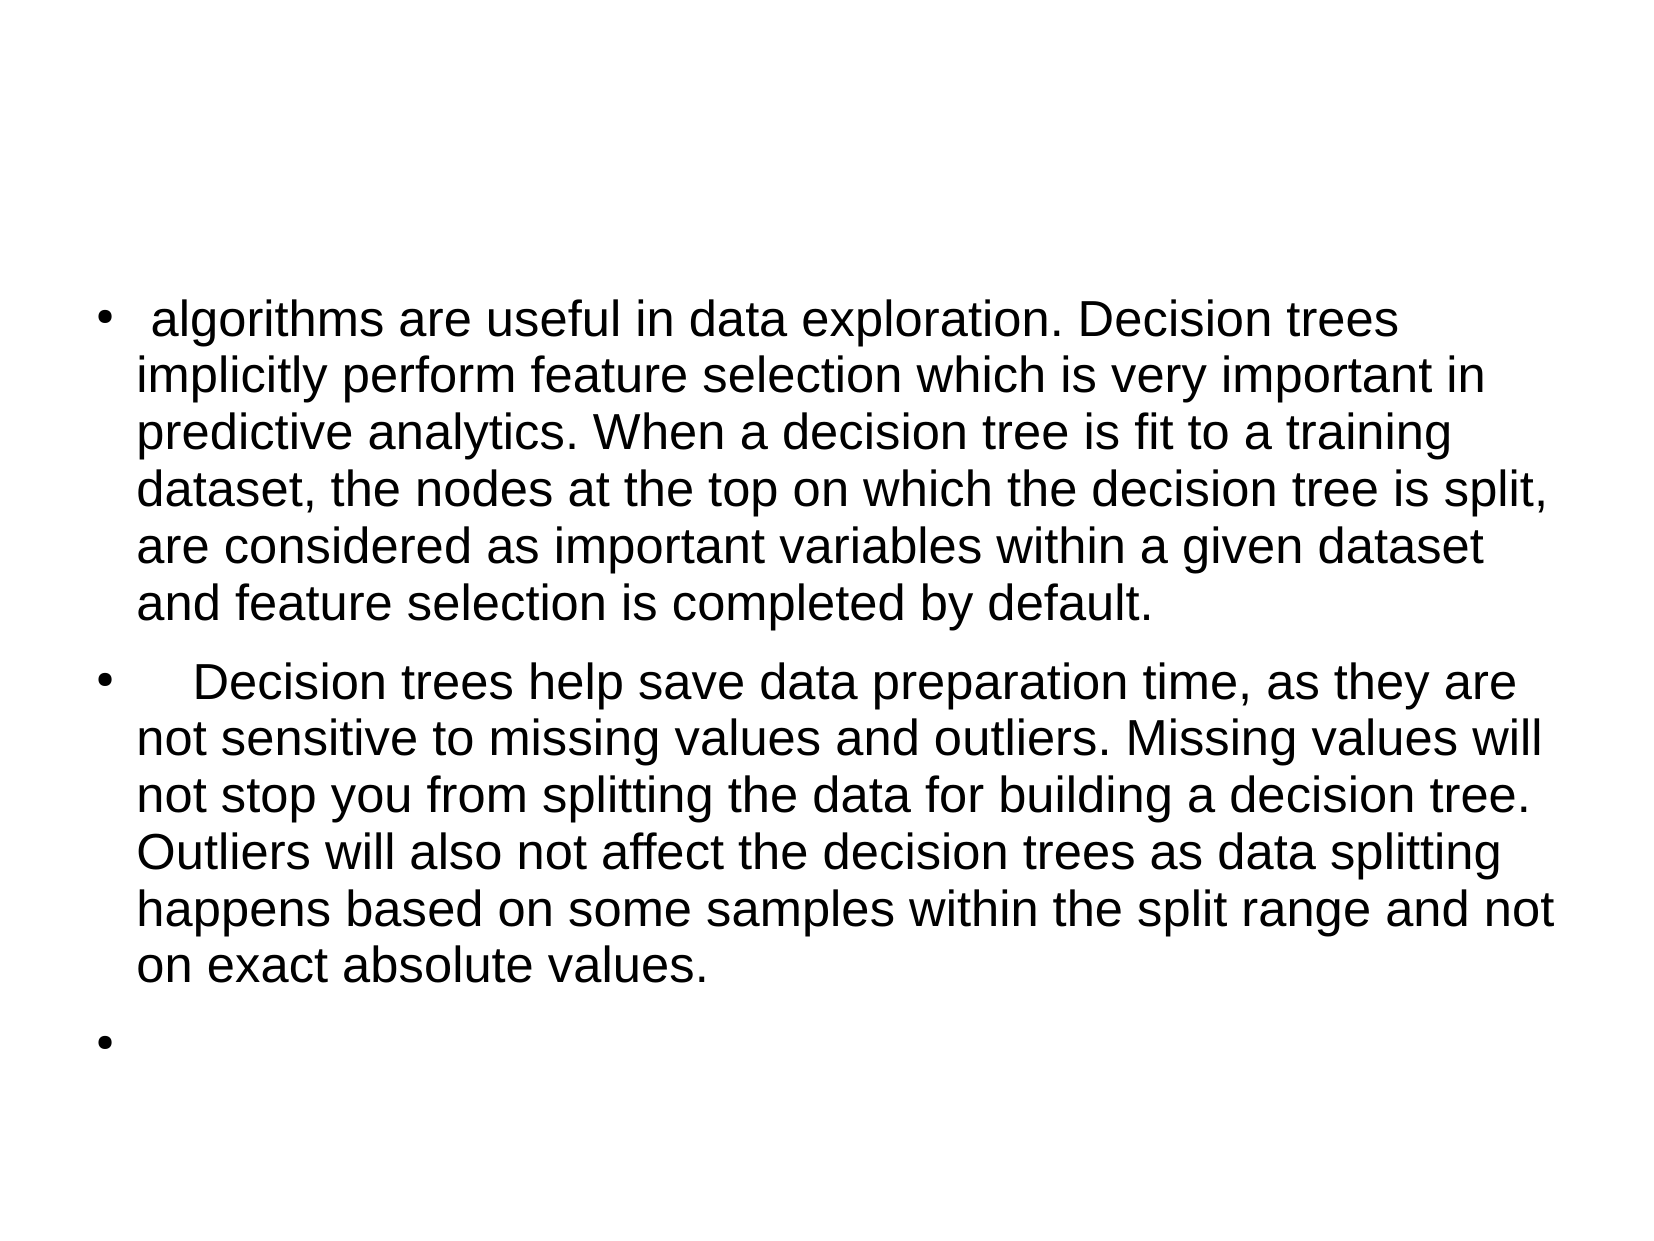

#
 algorithms are useful in data exploration. Decision trees implicitly perform feature selection which is very important in predictive analytics. When a decision tree is fit to a training dataset, the nodes at the top on which the decision tree is split, are considered as important variables within a given dataset and feature selection is completed by default.
 Decision trees help save data preparation time, as they are not sensitive to missing values and outliers. Missing values will not stop you from splitting the data for building a decision tree. Outliers will also not affect the decision trees as data splitting happens based on some samples within the split range and not on exact absolute values.